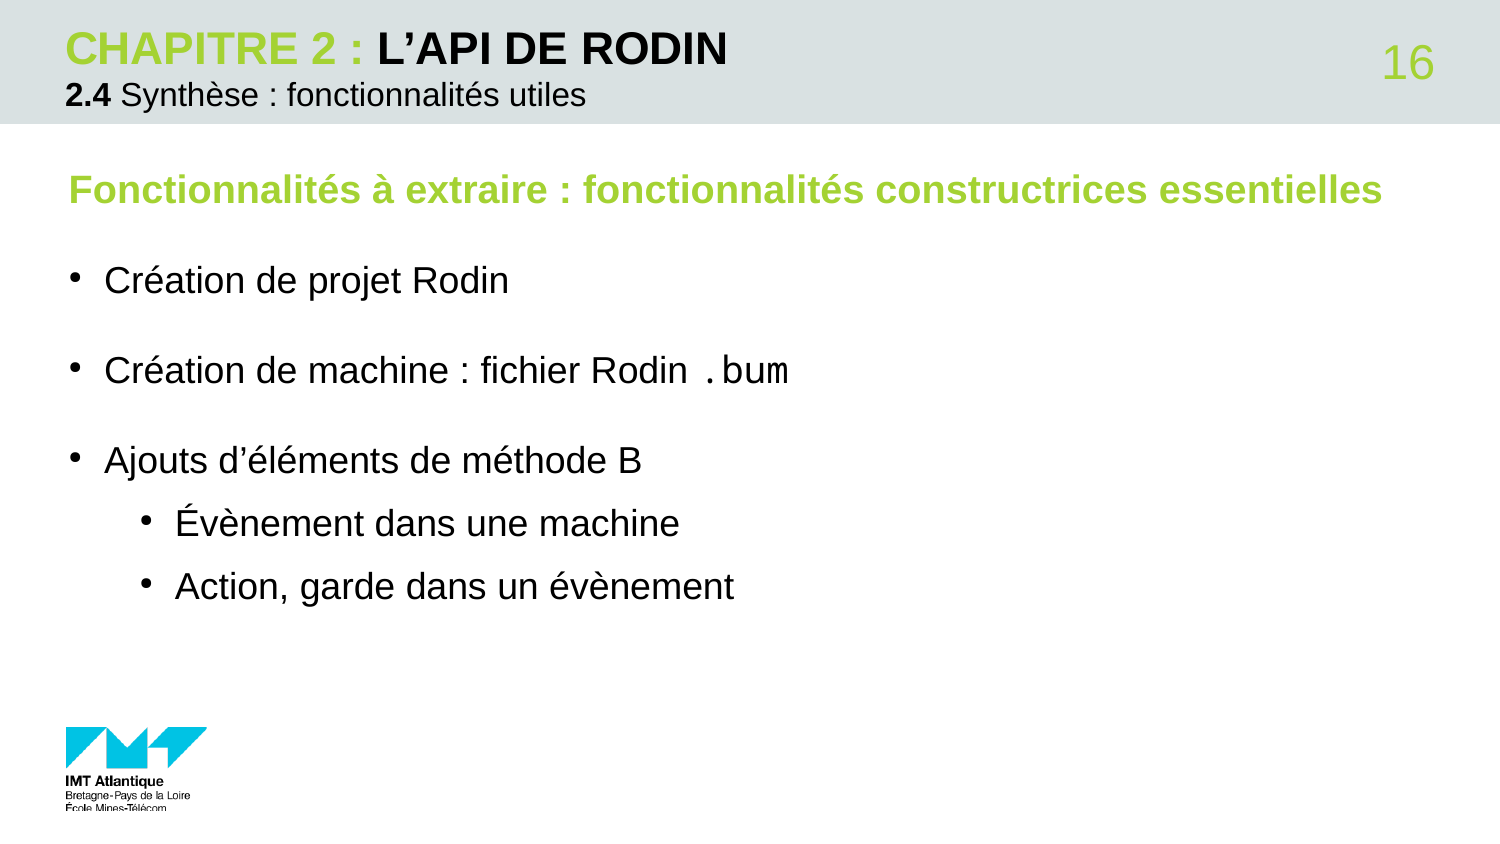

# CHAPITRE 2 : L’API de Rodin
2.4 Synthèse : fonctionnalités utiles
Fonctionnalités à extraire : fonctionnalités constructrices essentielles
Création de projet Rodin
Création de machine : fichier Rodin .bum
Ajouts d’éléments de méthode B
Évènement dans une machine
Action, garde dans un évènement